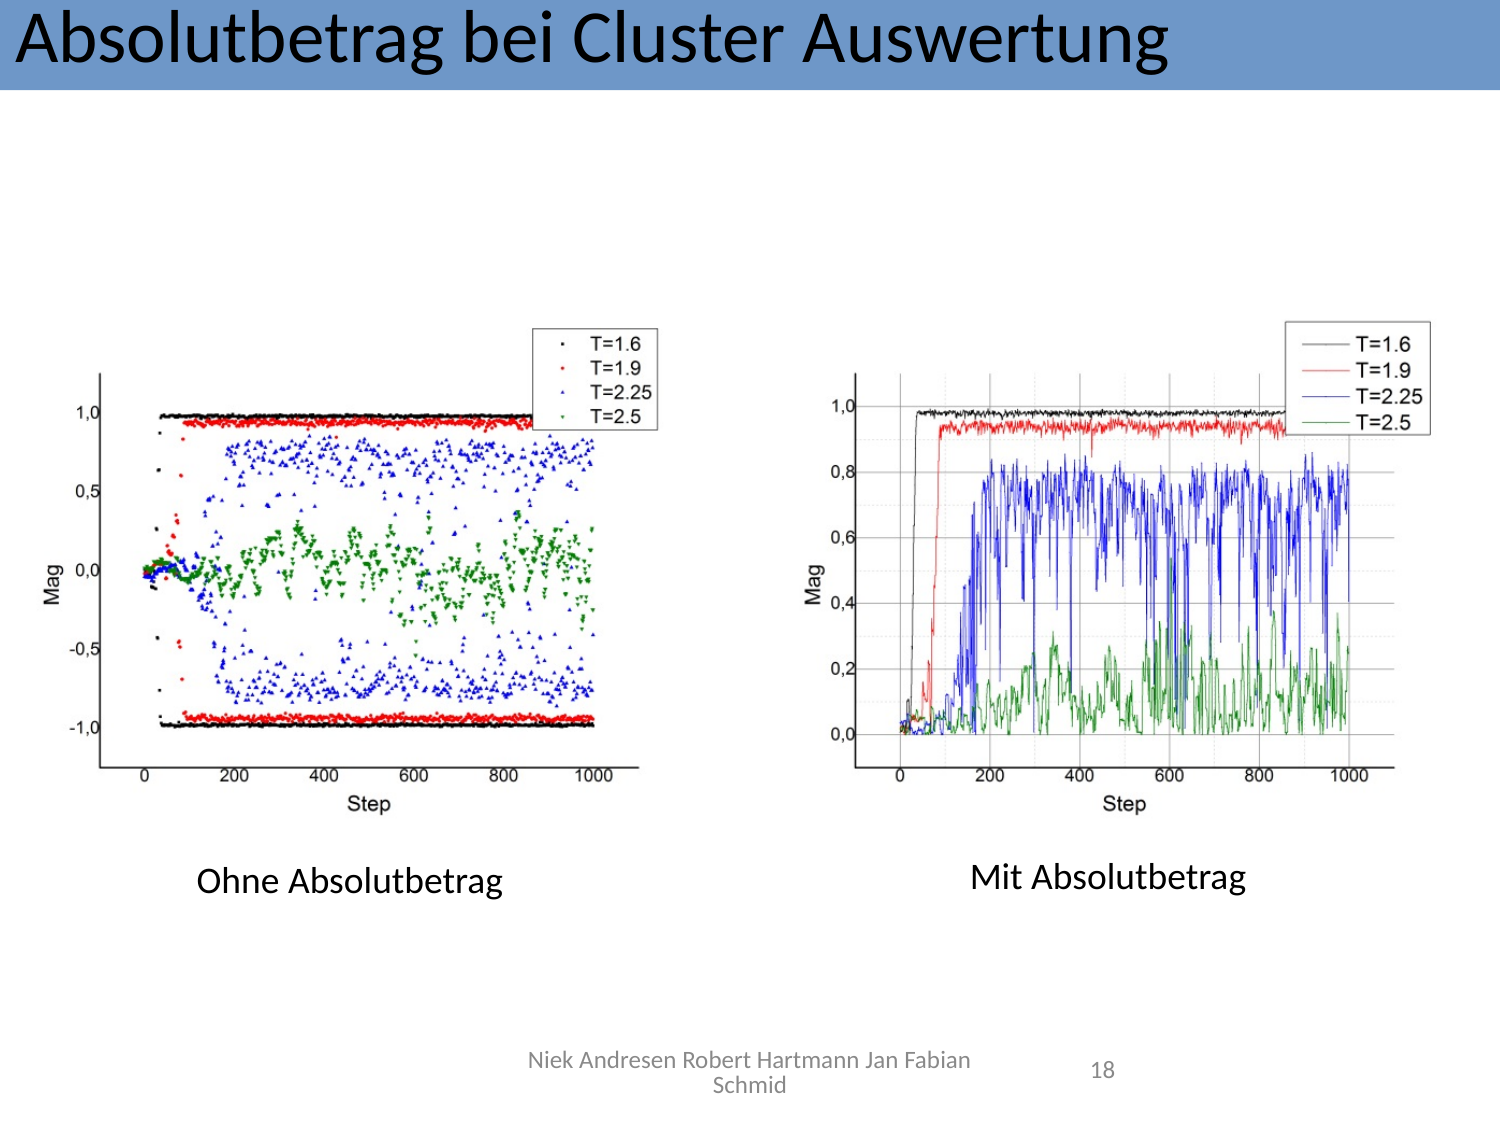

Absolutbetrag bei Cluster Auswertung
Mit Absolutbetrag
Ohne Absolutbetrag
Niek Andresen Robert Hartmann Jan Fabian Schmid